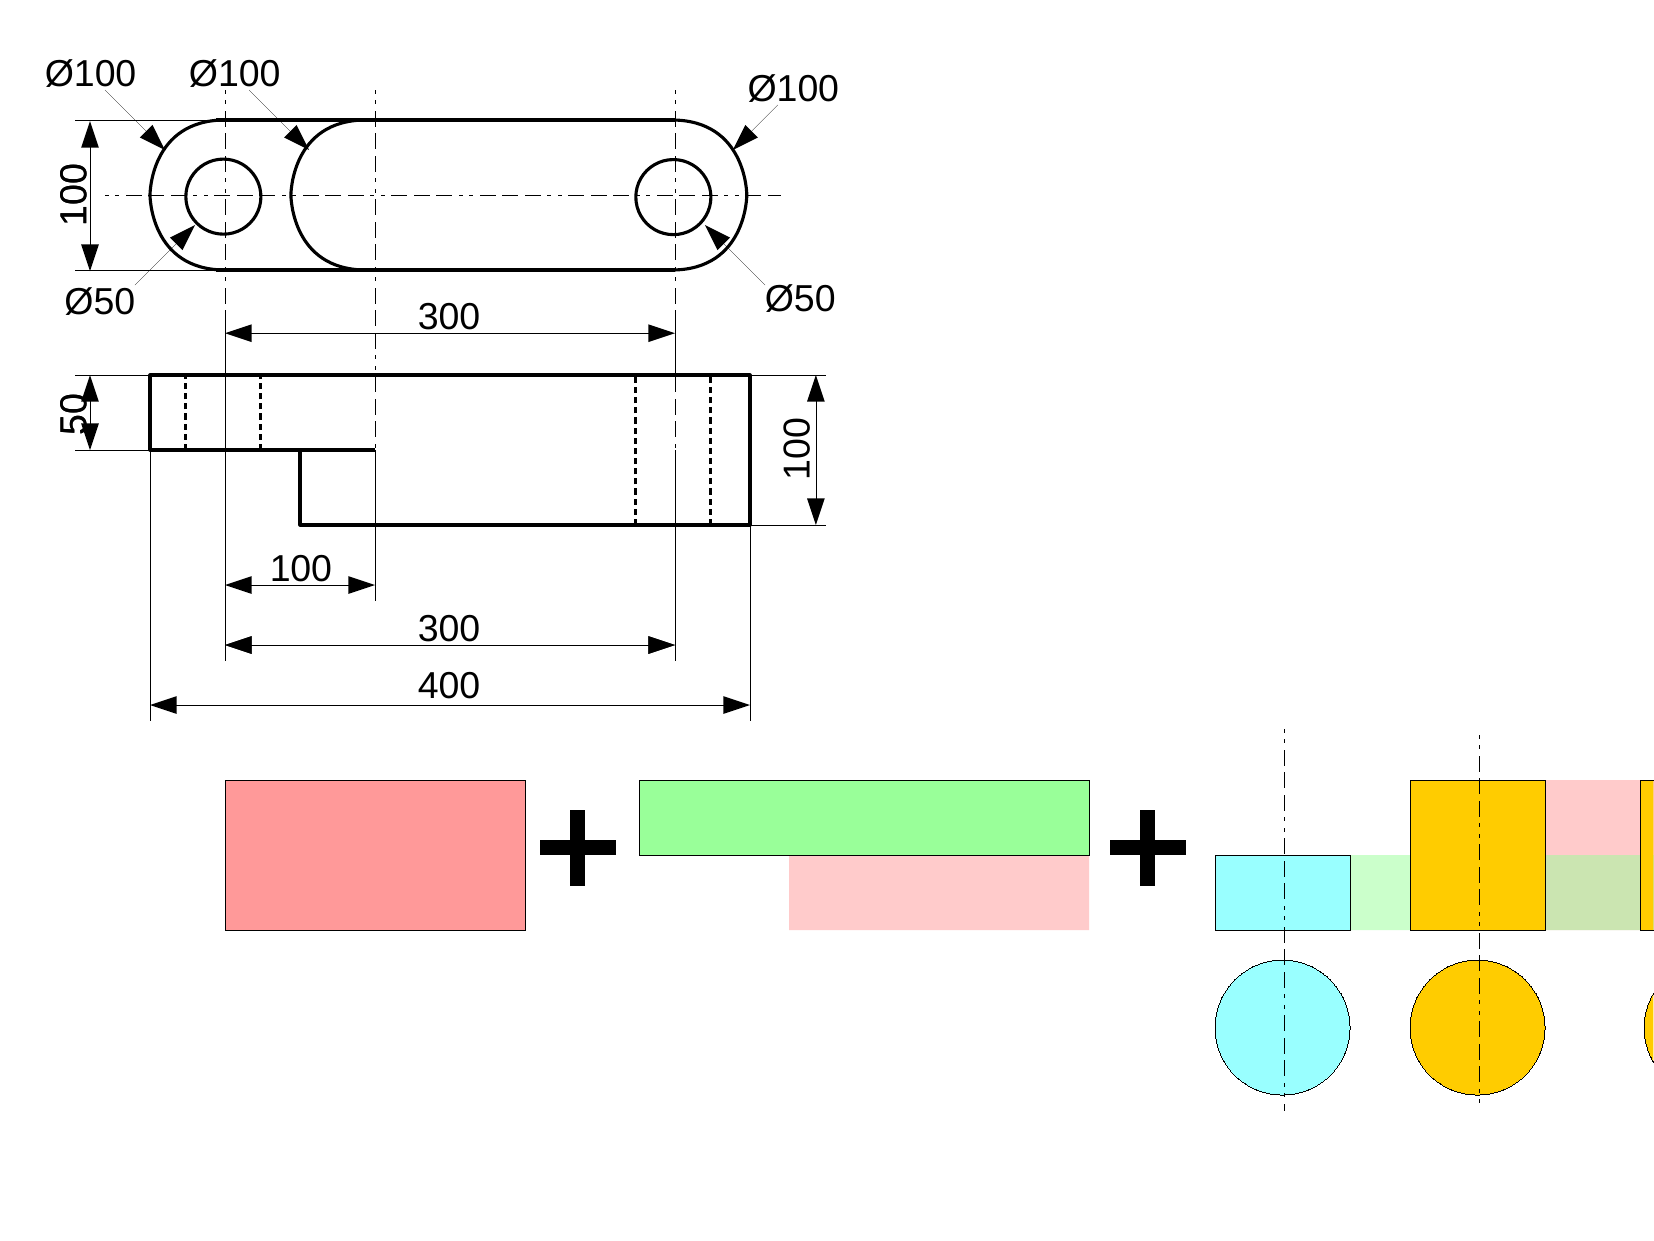

Ø100
Ø100
Ø100
100
100
Ø50
Ø50
300
50
50
100
100
300
400